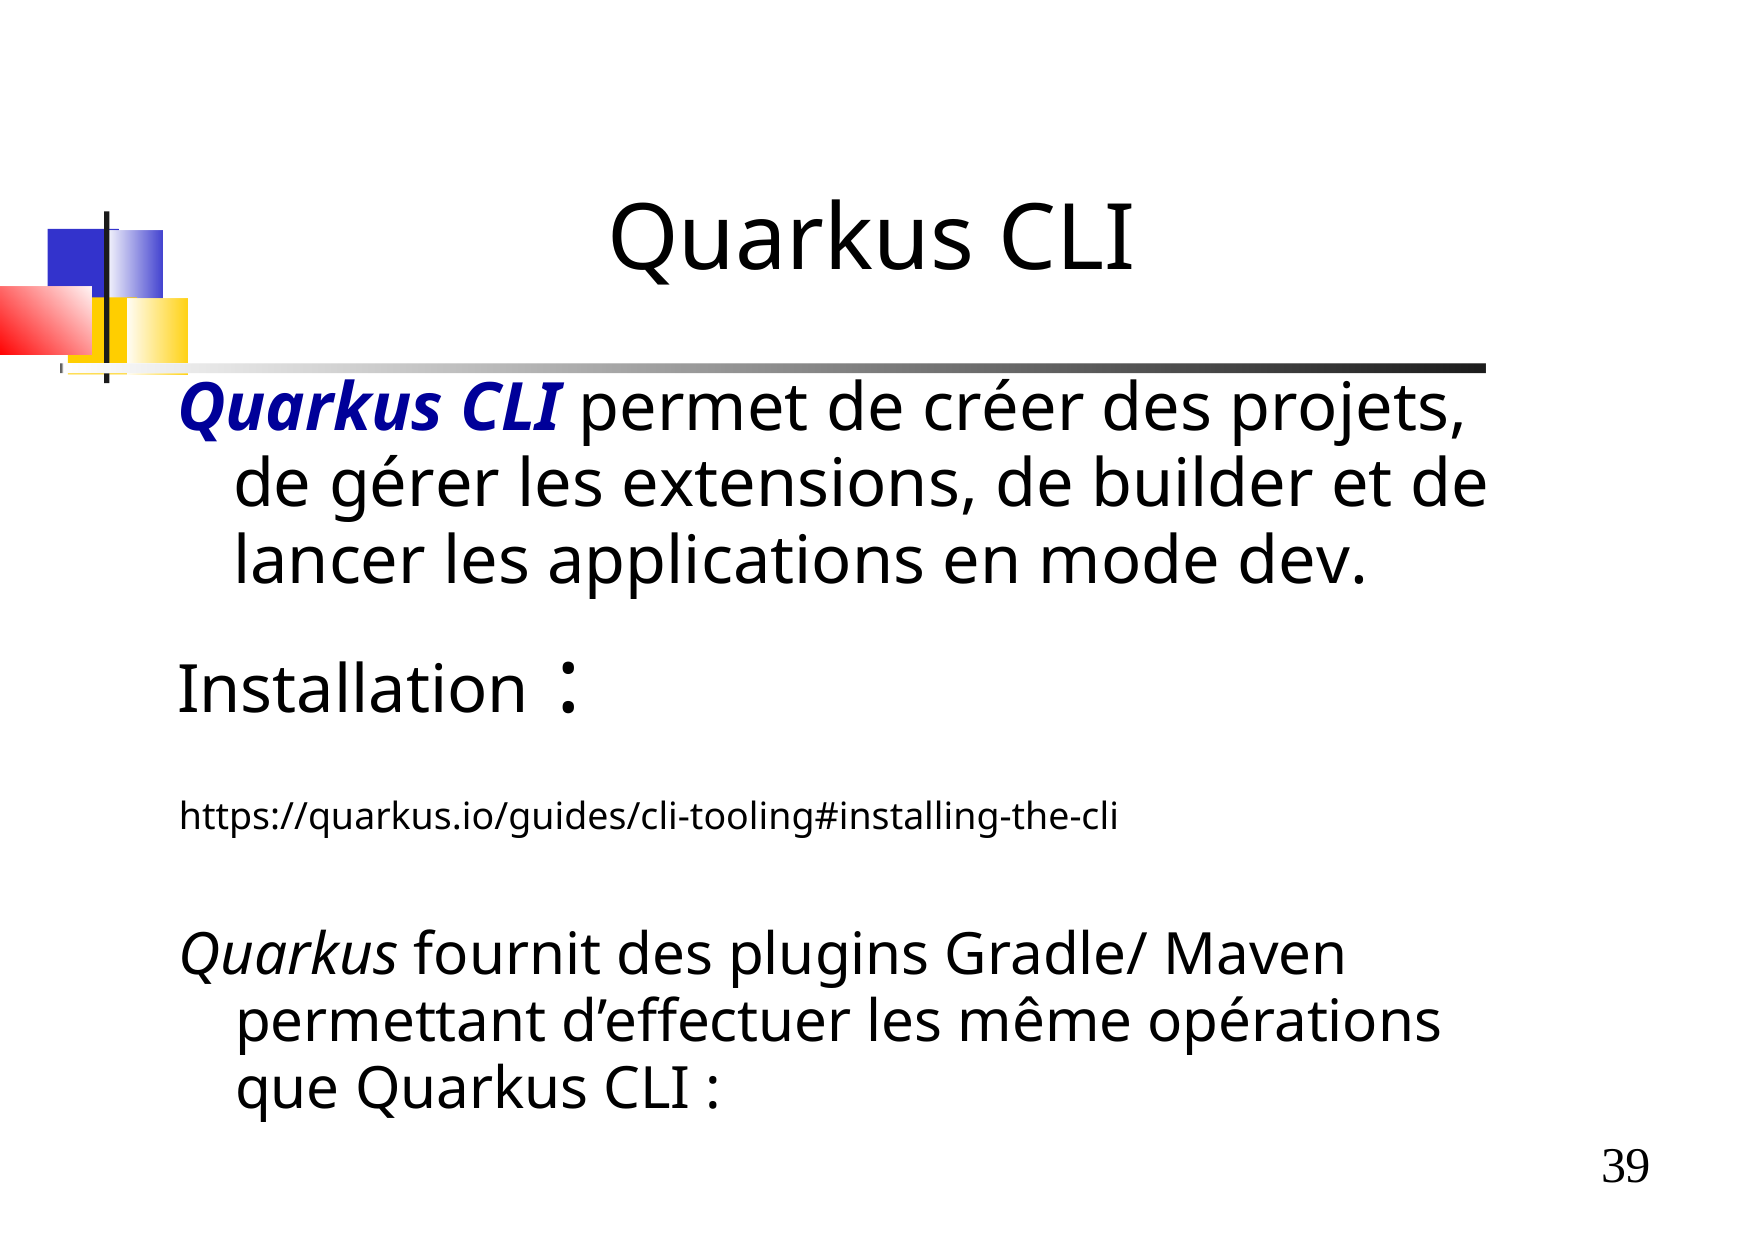

# Quarkus CLI
Quarkus CLI permet de créer des projets, de gérer les extensions, de builder et de lancer les applications en mode dev.
Installation :
https://quarkus.io/guides/cli-tooling#installing-the-cli
Quarkus fournit des plugins Gradle/ Maven permettant d’effectuer les même opérations que Quarkus CLI :
39